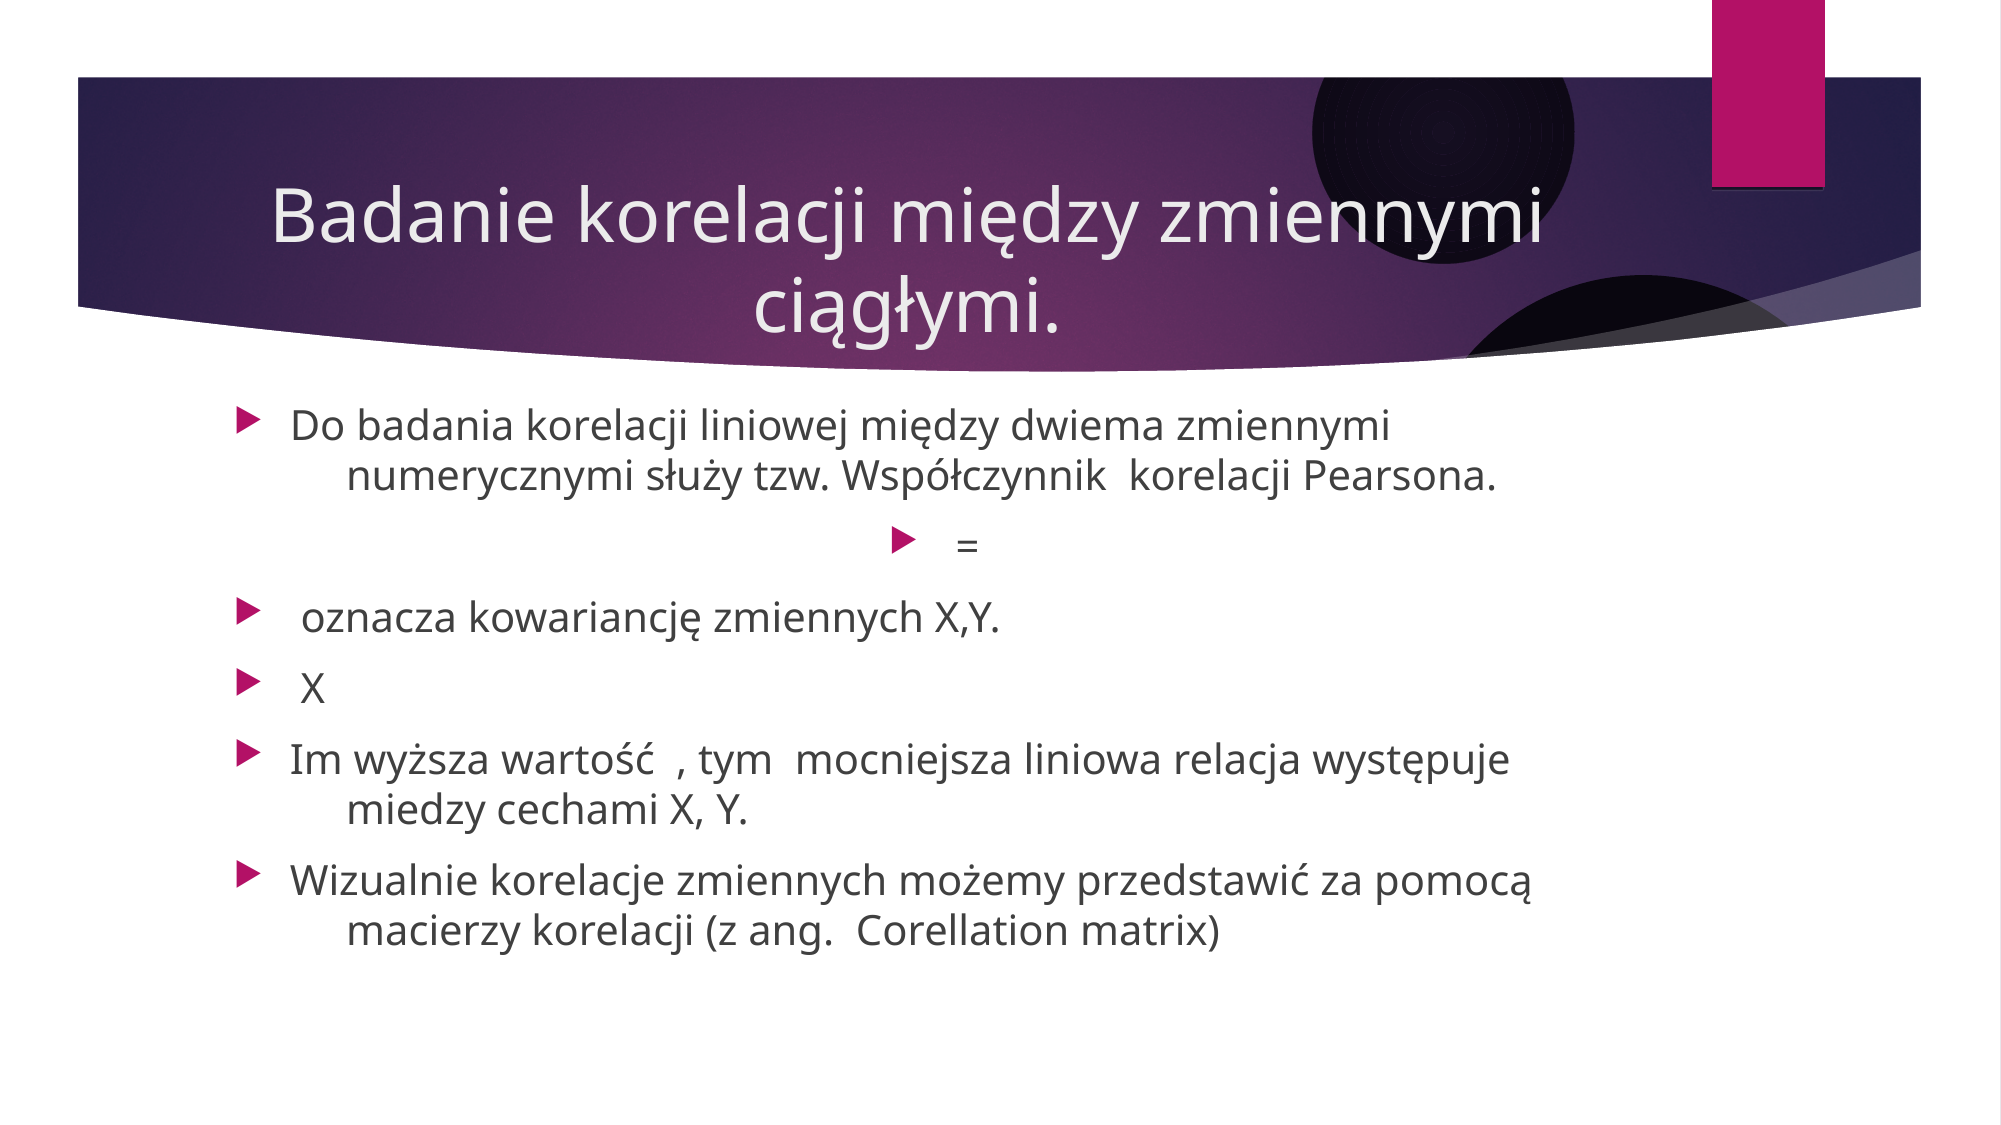

# Badanie korelacji między zmiennymi ciągłymi.
Do badania korelacji liniowej między dwiema zmiennymi numerycznymi służy tzw. Współczynnik korelacji Pearsona.
 =
 oznacza kowariancję zmiennych X,Y.
 X
Im wyższa wartość , tym mocniejsza liniowa relacja występuje miedzy cechami X, Y.
Wizualnie korelacje zmiennych możemy przedstawić za pomocą macierzy korelacji (z ang. Corellation matrix)